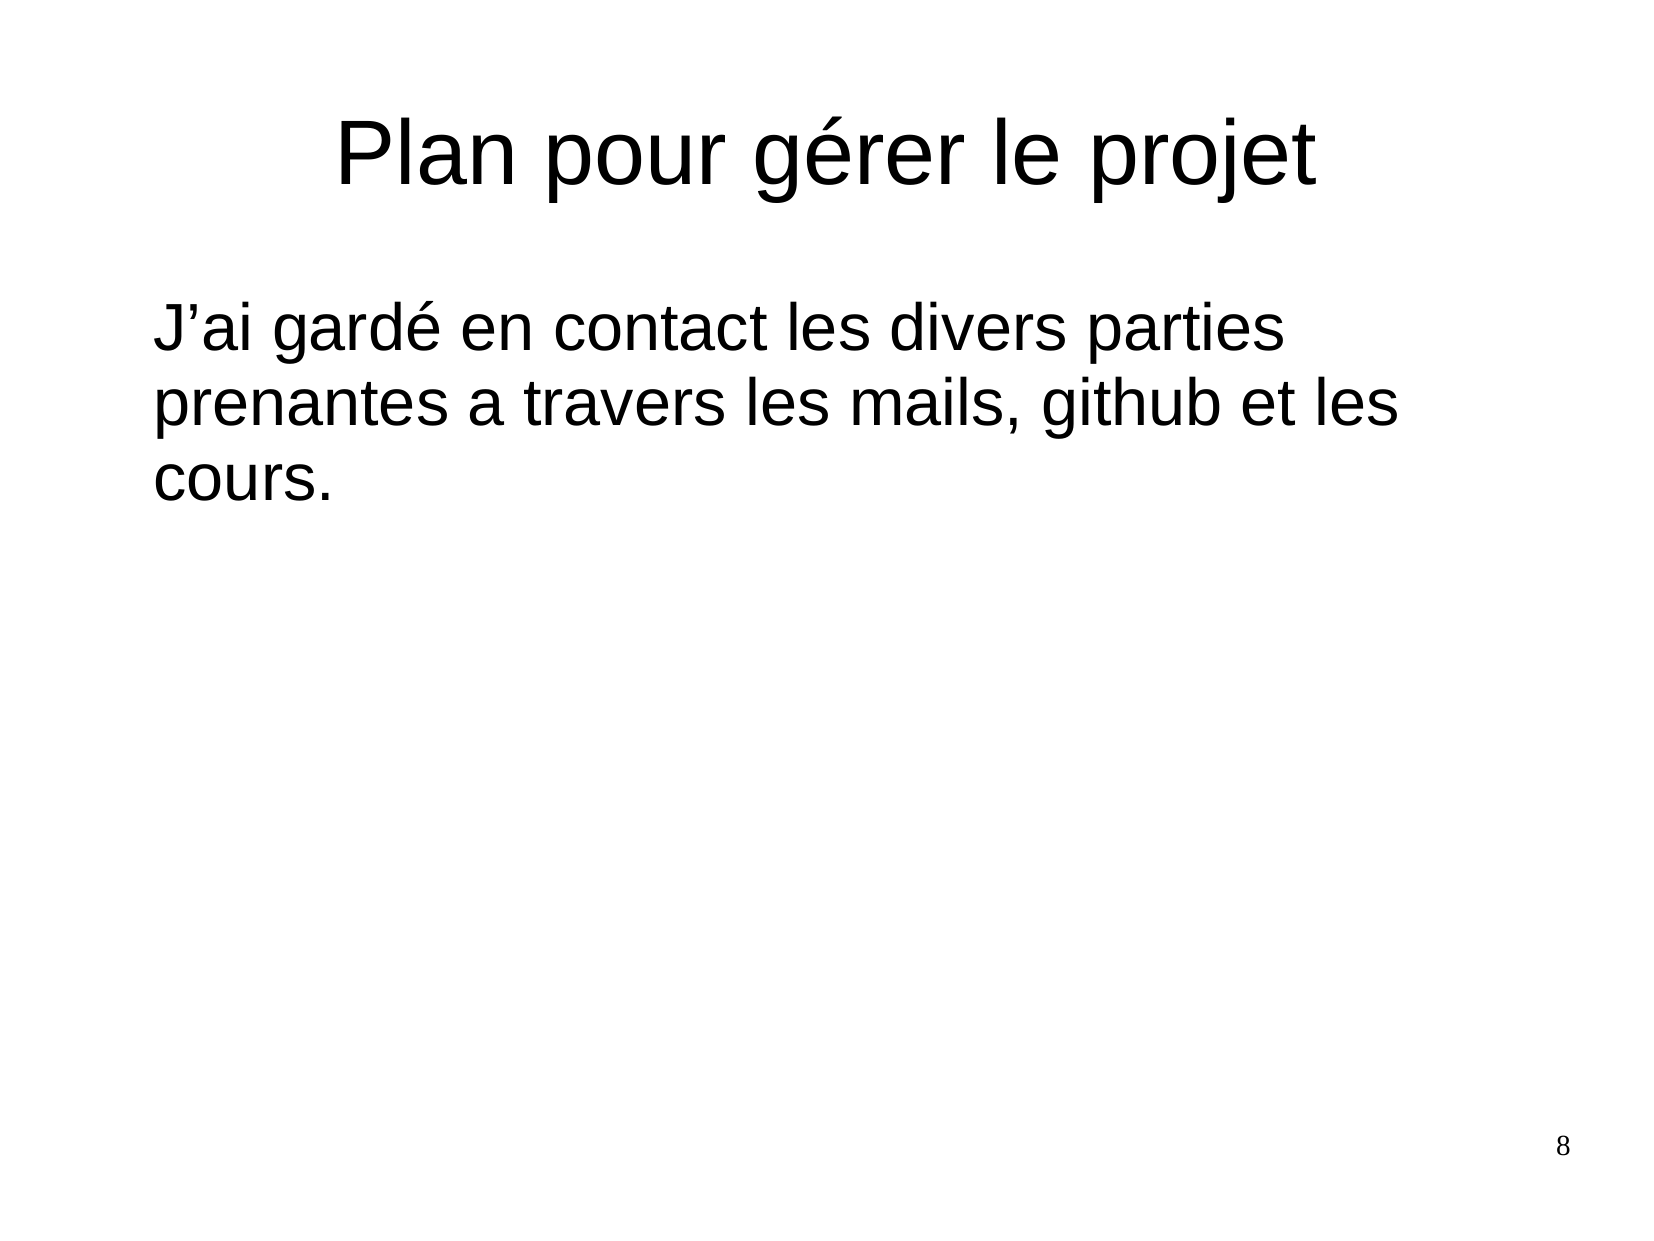

# Plan pour gérer le projet
J’ai gardé en contact les divers parties prenantes a travers les mails, github et les cours.
8